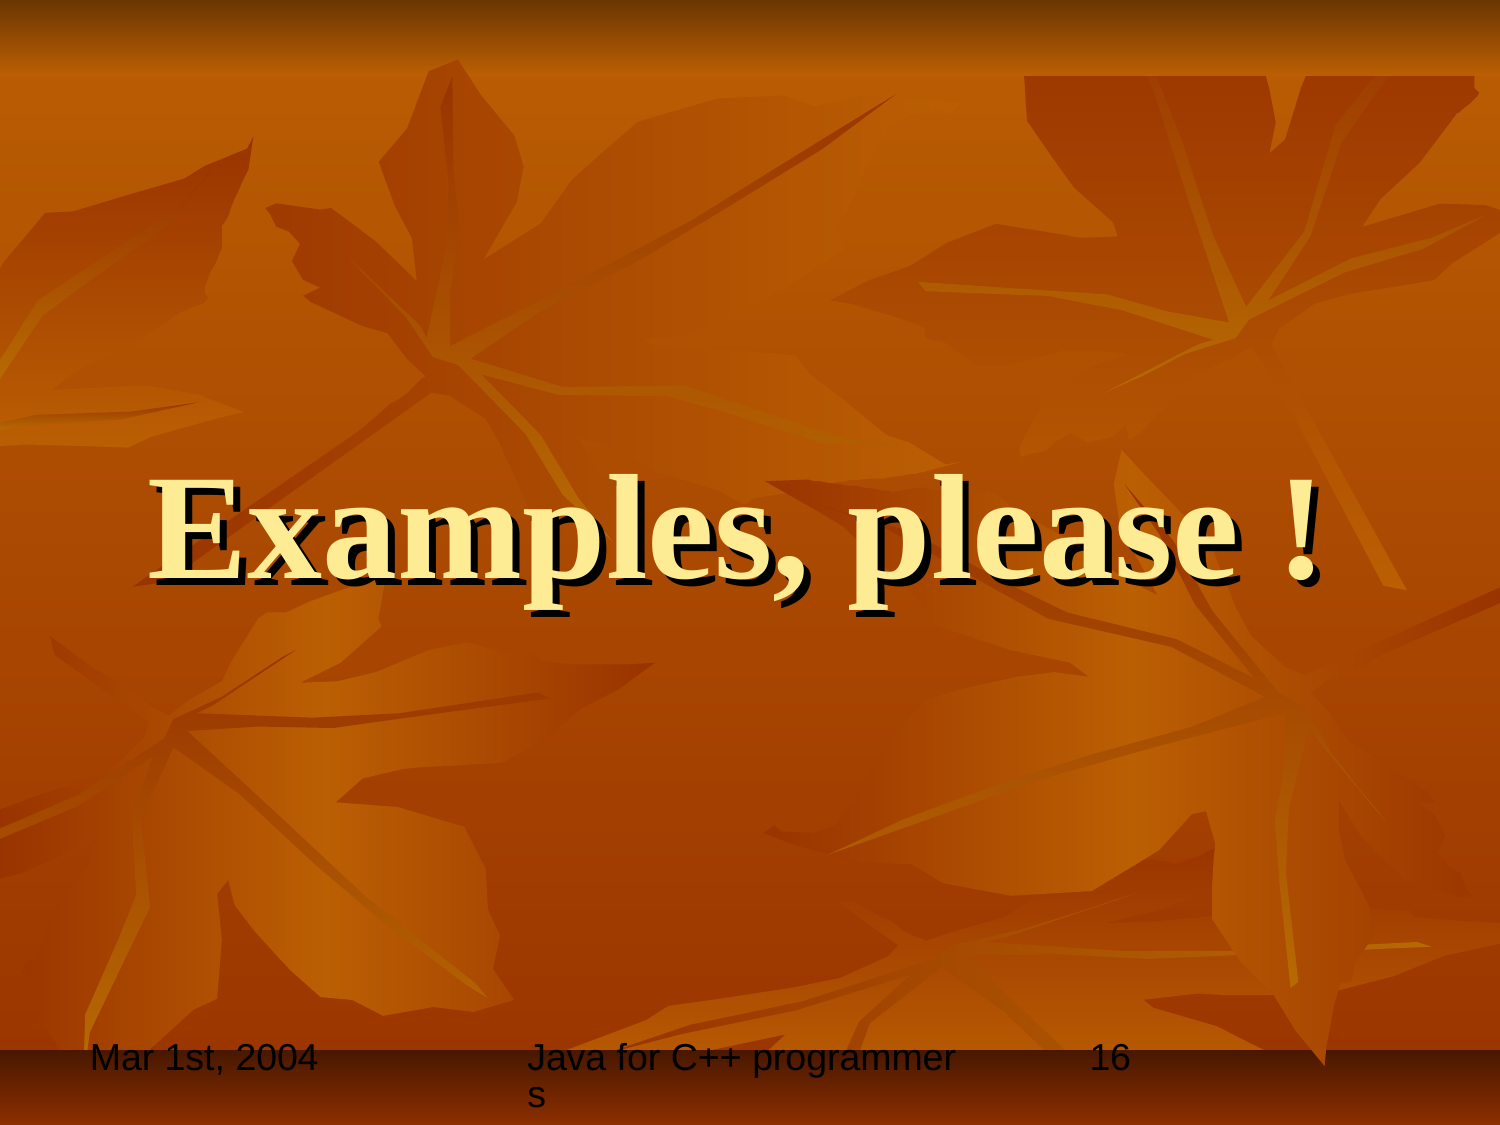

# Examples, please !
Mar 1st, 2004
Java for C++ programmers
16